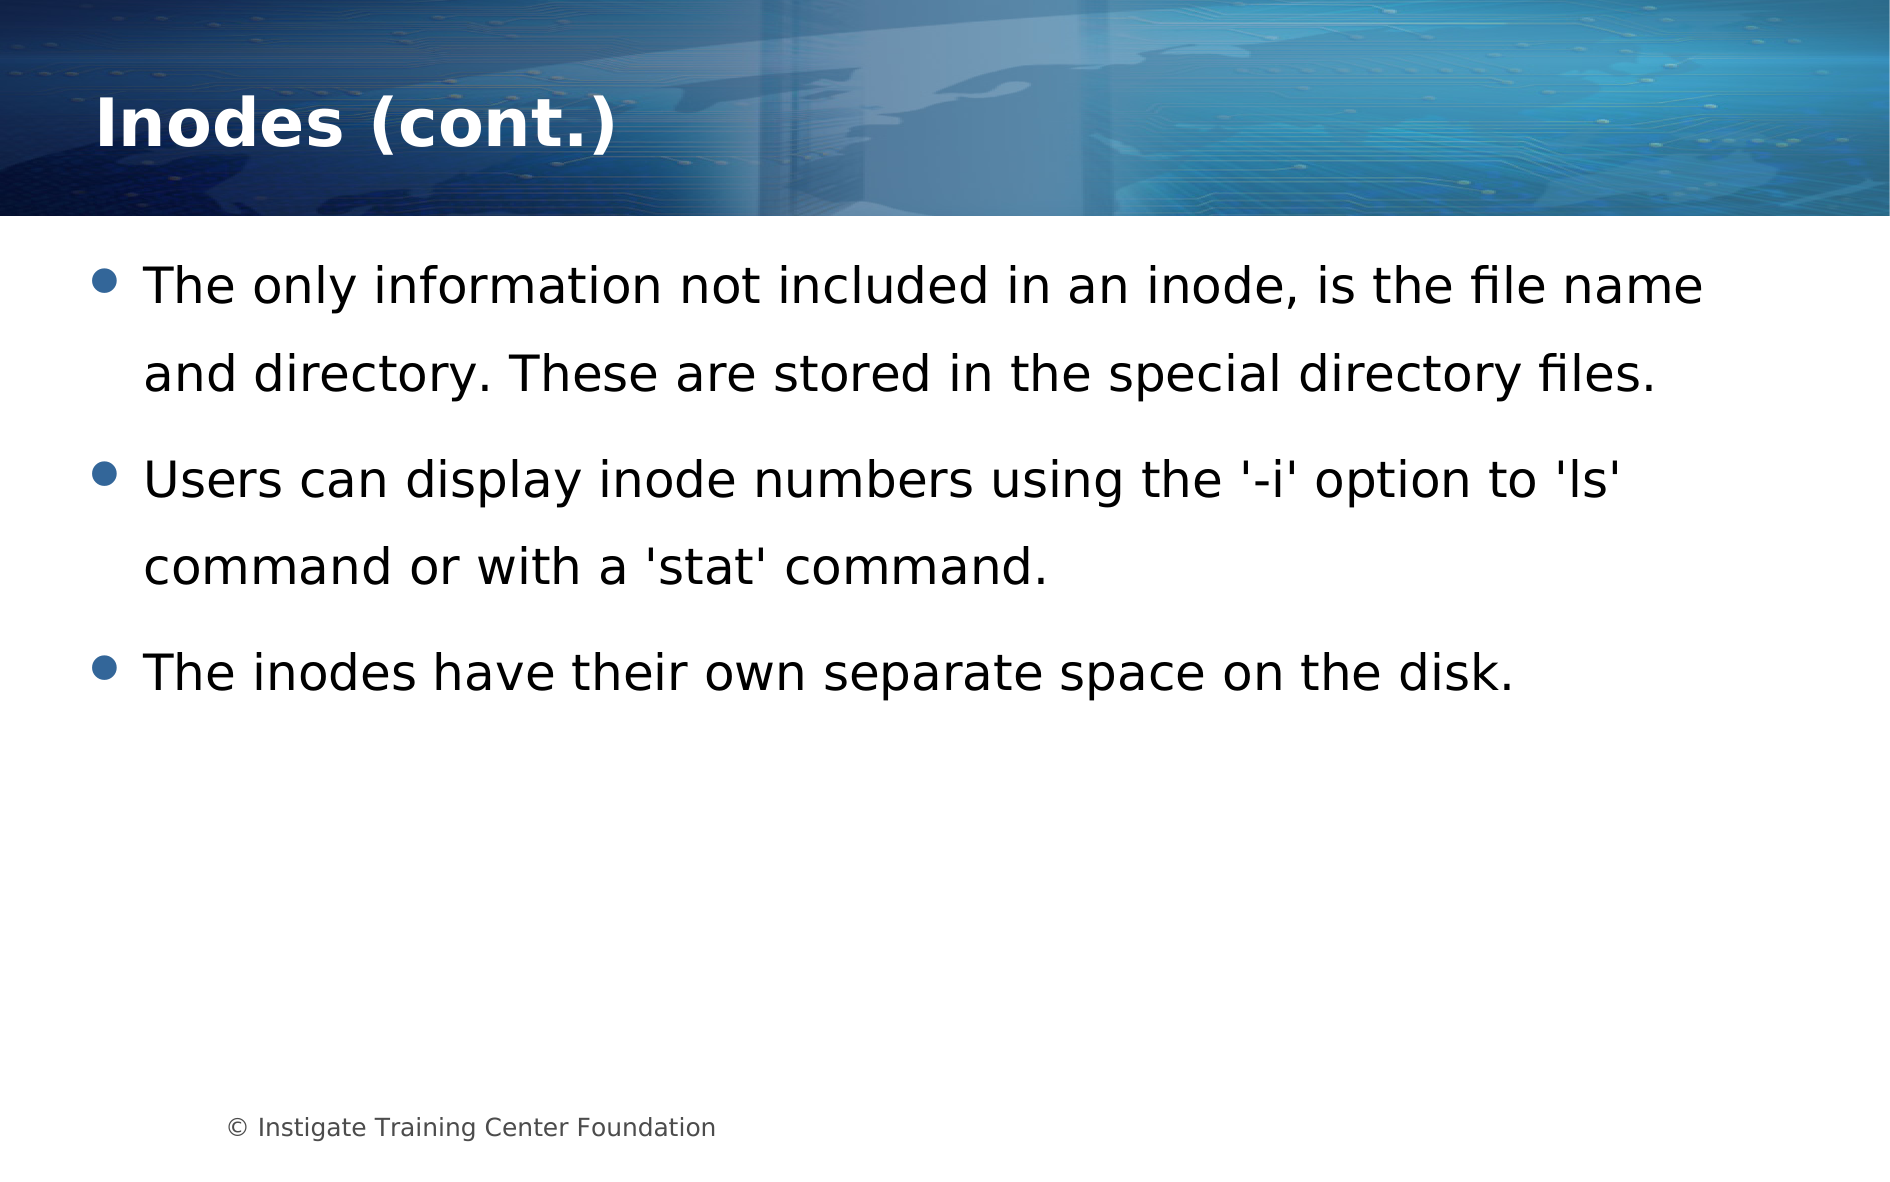

# Inodes (cont.)
The only information not included in an inode, is the file name and directory. These are stored in the special directory files.
Users can display inode numbers using the '-i' option to 'ls' command or with a 'stat' command.
The inodes have their own separate space on the disk.